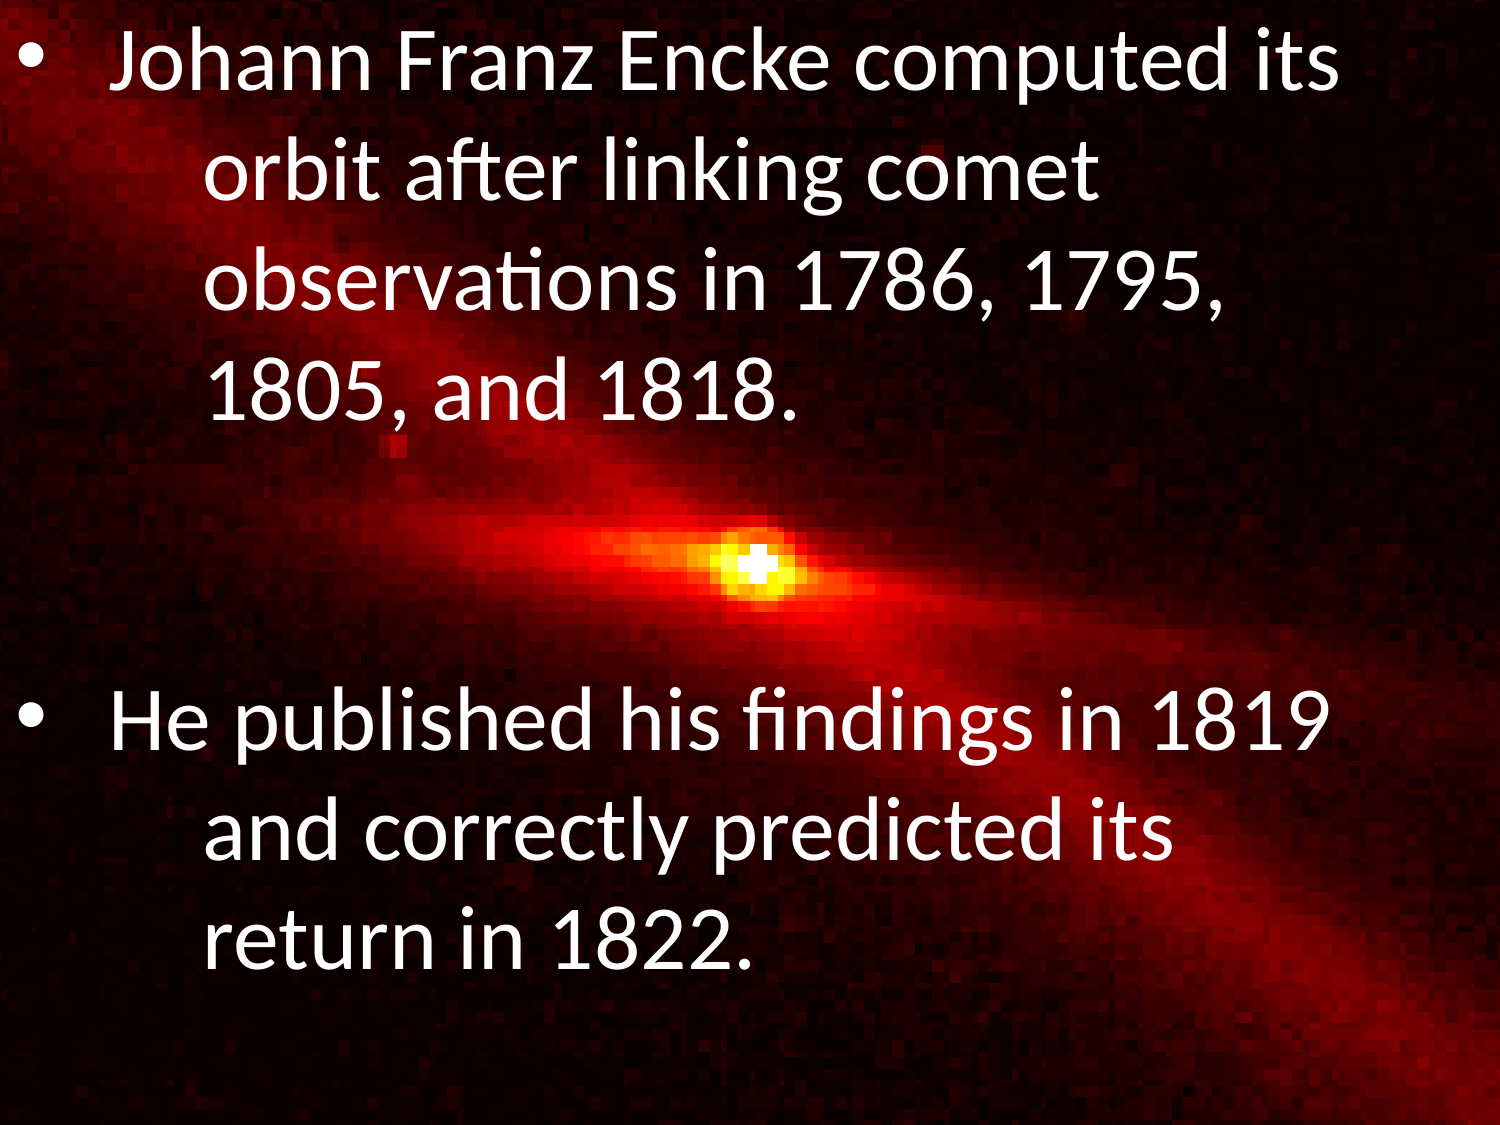

Johann Franz Encke computed its orbit after linking comet observations in 1786, 1795, 1805, and 1818.
He published his findings in 1819 and correctly predicted its return in 1822.